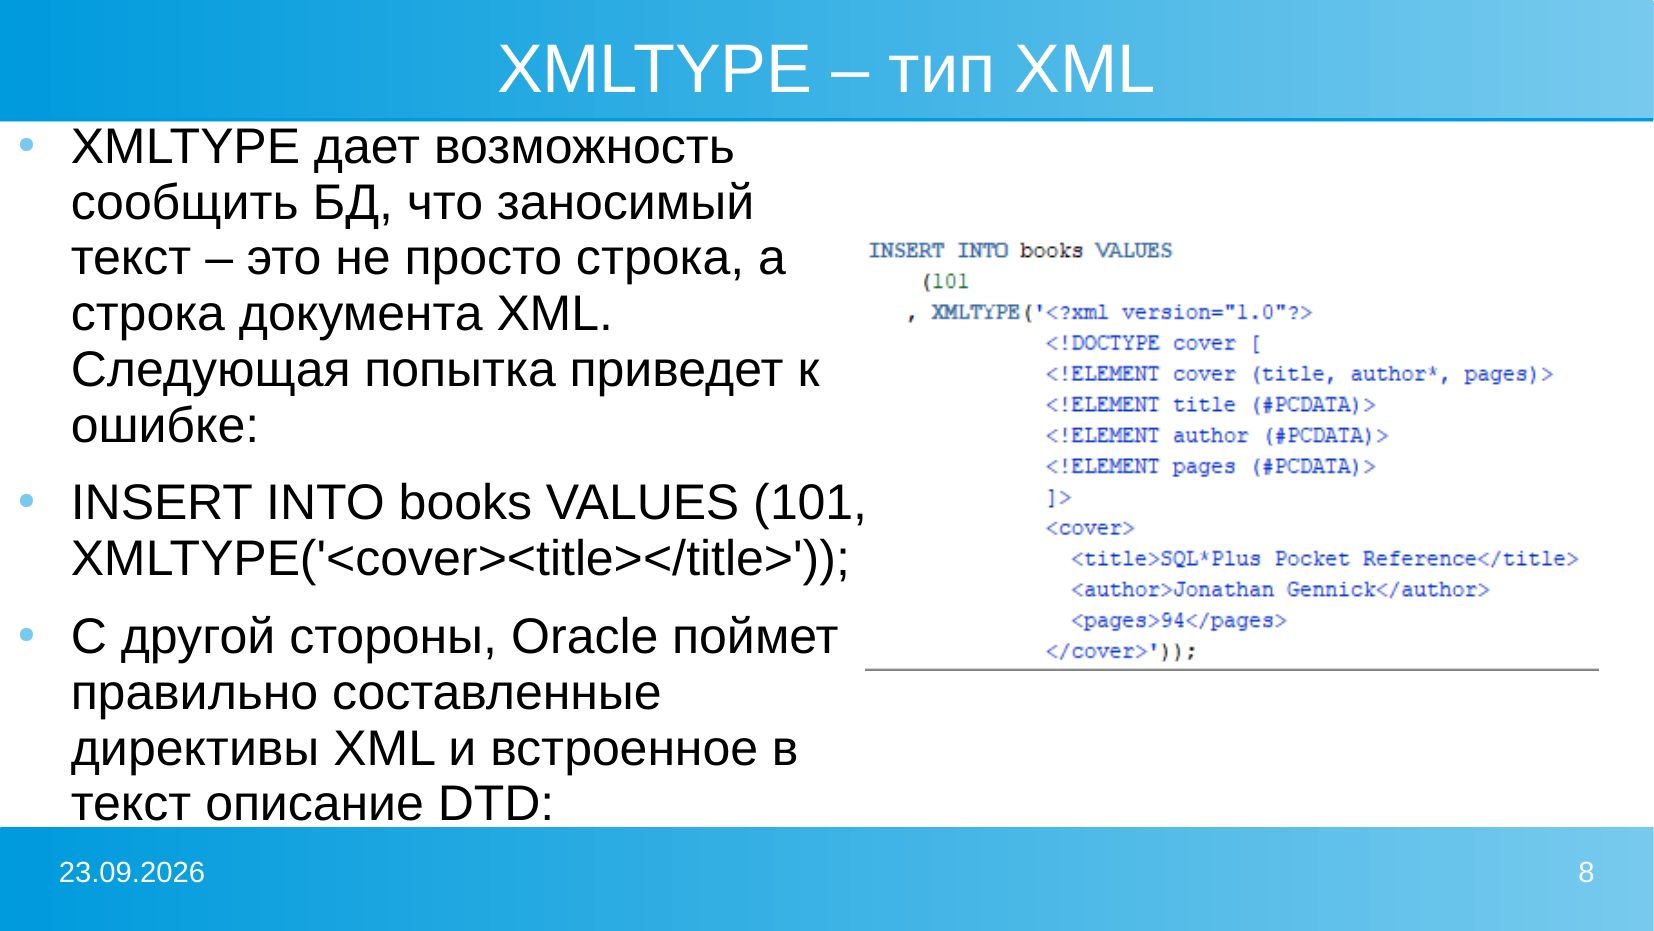

# XMLTYPE – тип XML
XMLTYPE дает возможность сообщить БД, что заносимый текст – это не просто строка, а строка документа XML. Следующая попытка приведет к ошибке:
INSERT INTO books VALUES (101, XMLTYPE('<cover><title></title>'));
С другой стороны, Oracle поймет правильно составленные директивы XML и встроенное в текст описание DTD:
8